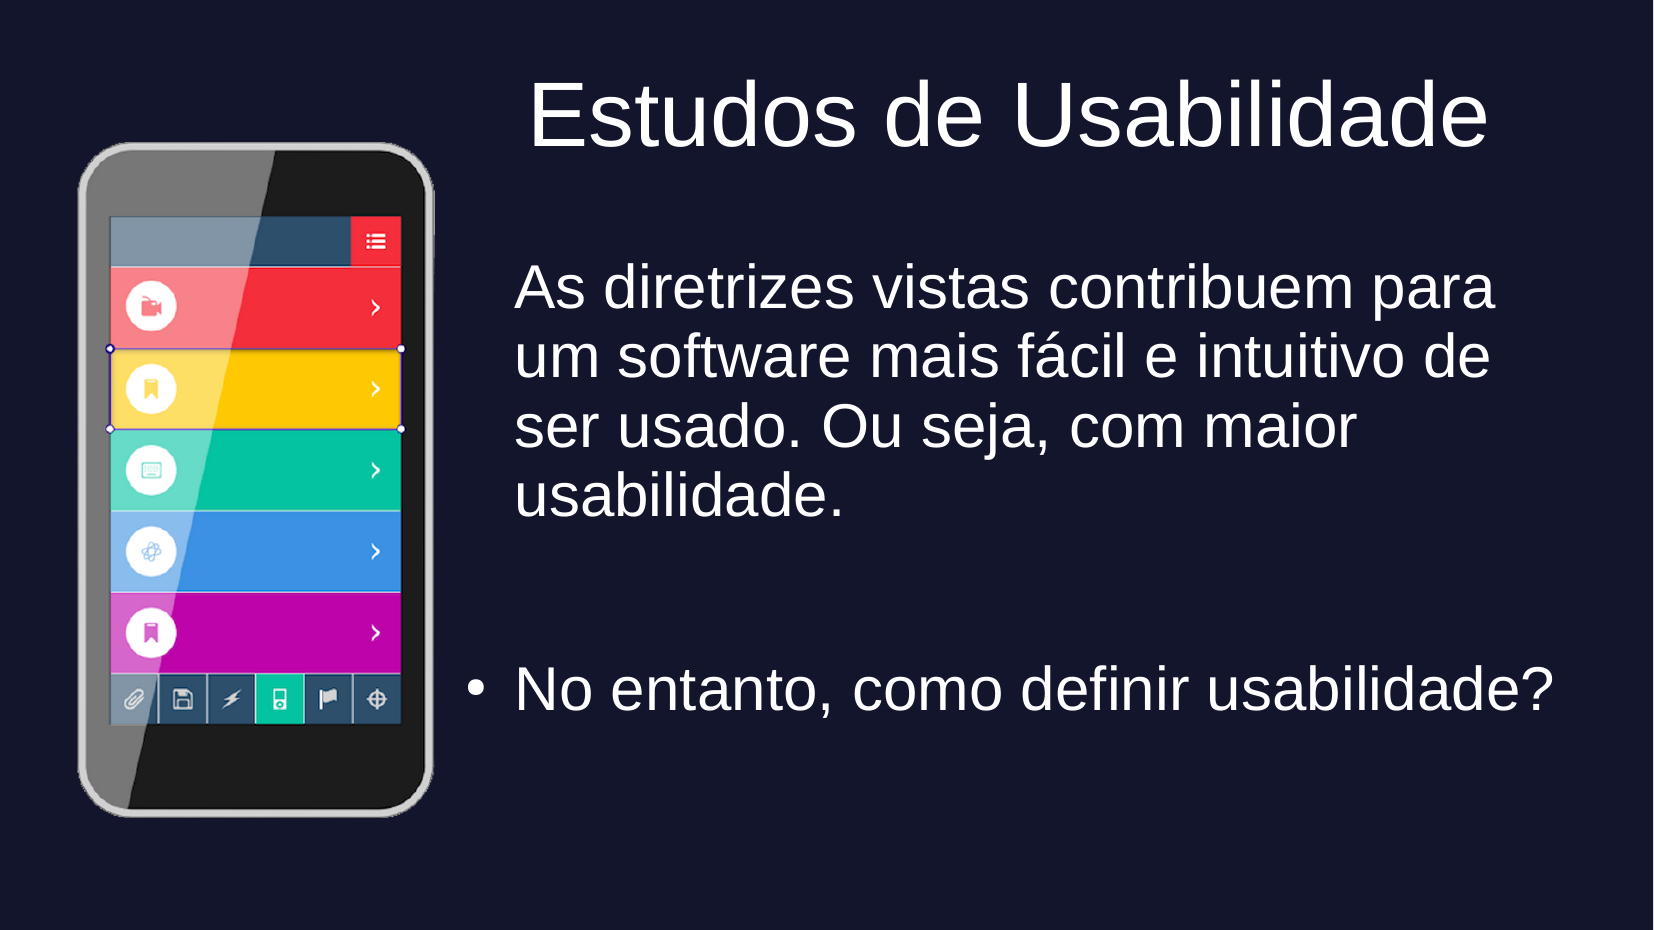

# Estudos de Usabilidade
As diretrizes vistas contribuem para um software mais fácil e intuitivo de ser usado. Ou seja, com maior usabilidade.
No entanto, como definir usabilidade?